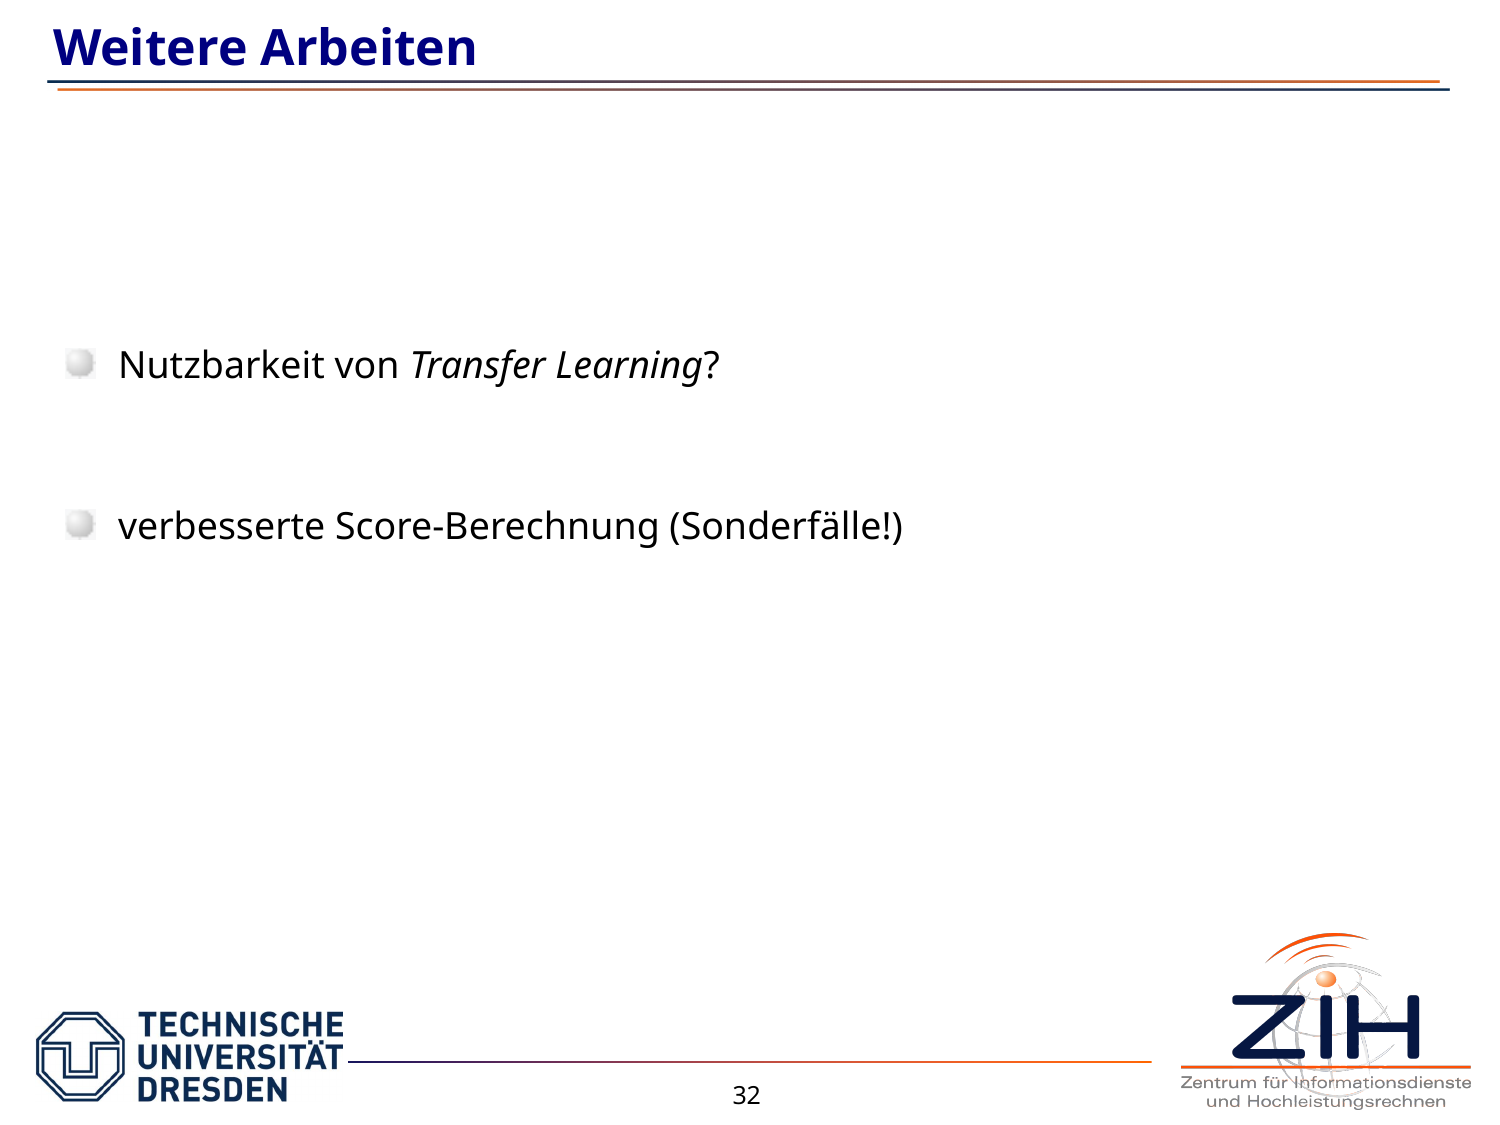

# Weitere Arbeiten
Nutzbarkeit von Transfer Learning?
verbesserte Score-Berechnung (Sonderfälle!)
32